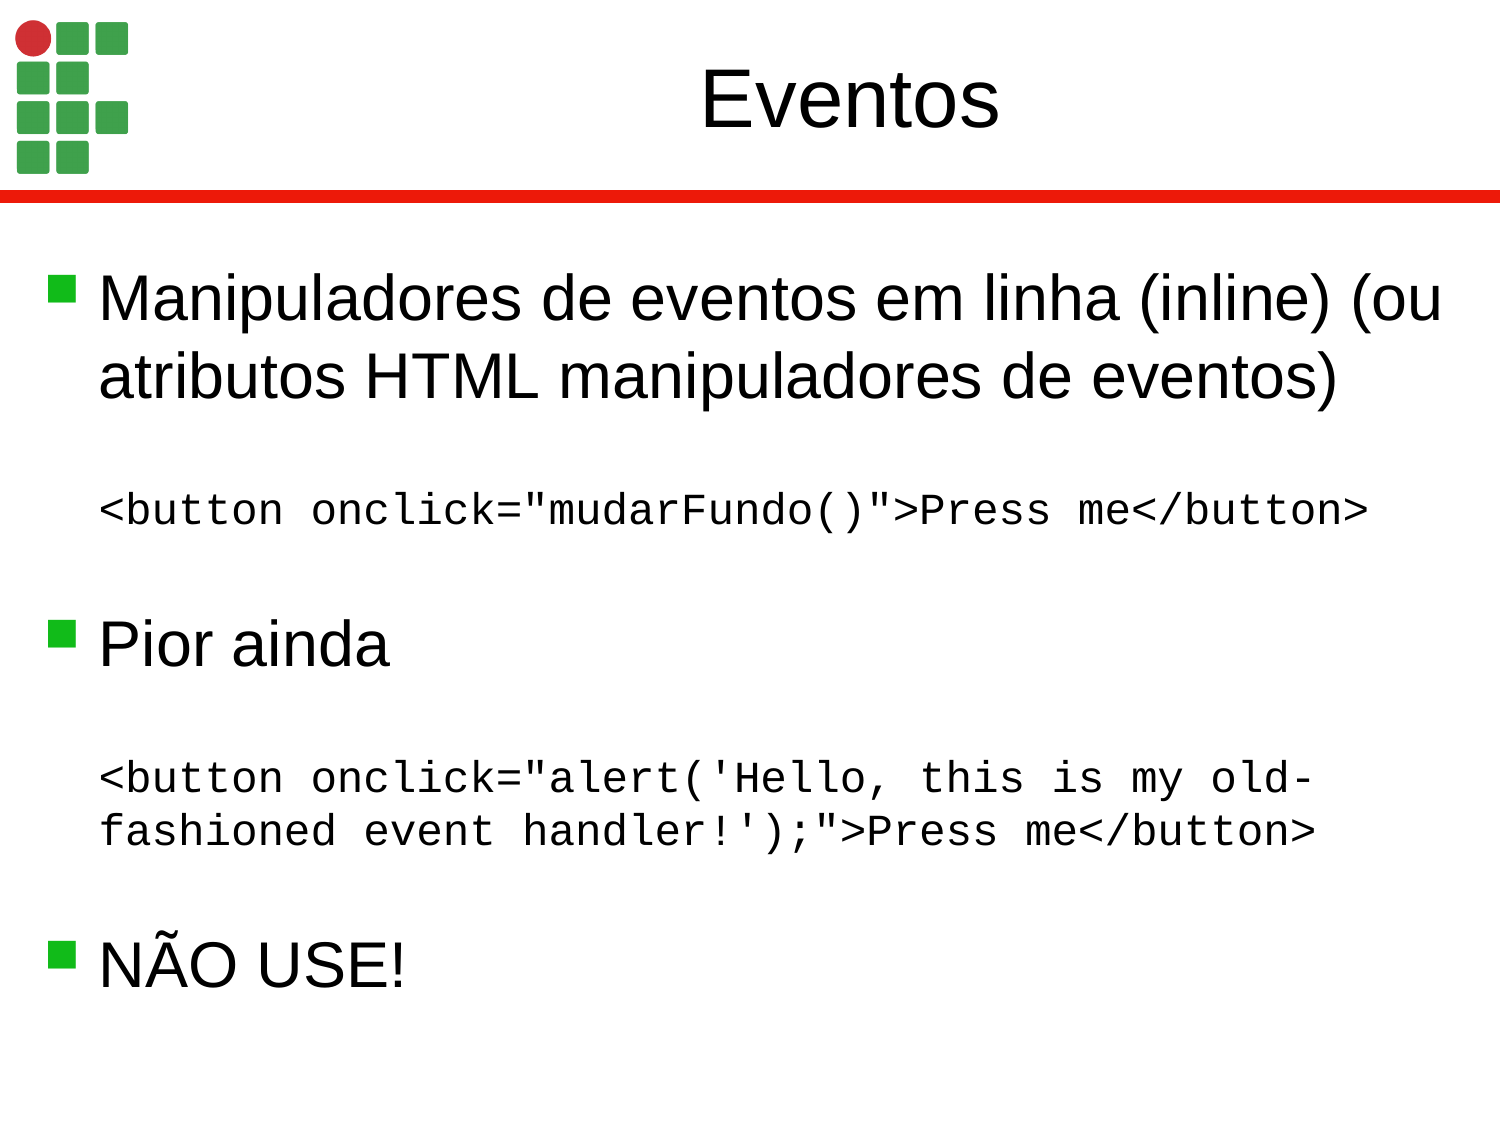

# Eventos
Manipuladores de eventos em linha (inline) (ou atributos HTML manipuladores de eventos)
<button onclick="mudarFundo()">Press me</button>
Pior ainda
<button onclick="alert('Hello, this is my old-fashioned event handler!');">Press me</button>
NÃO USE!